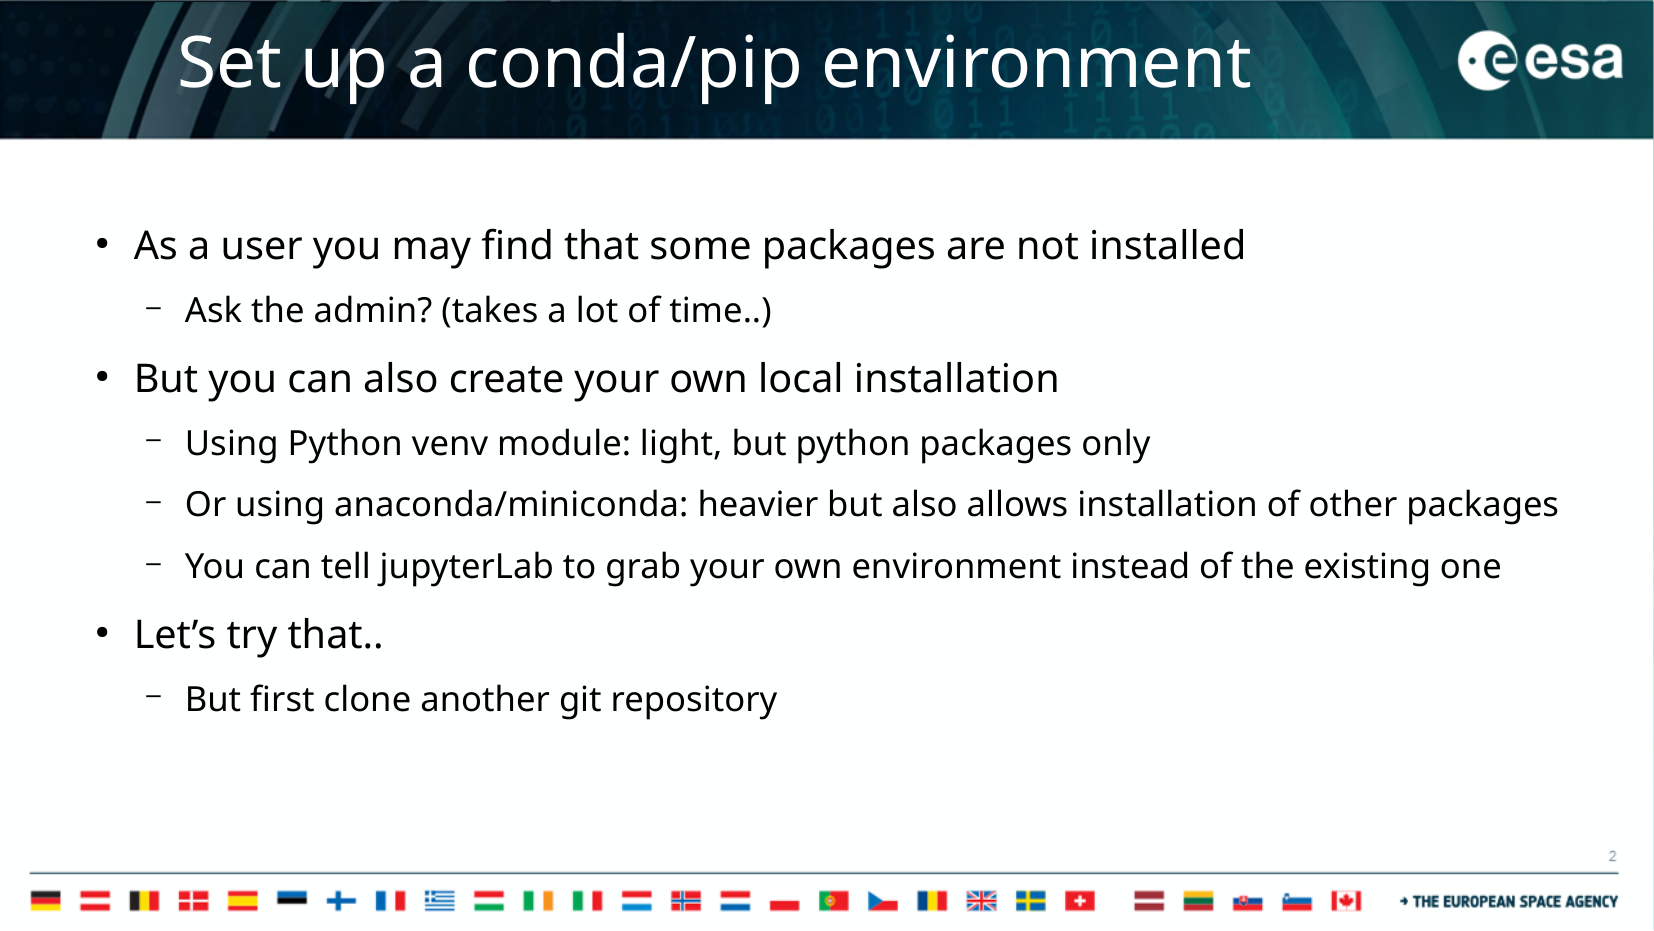

# Set up a conda/pip environment
As a user you may find that some packages are not installed
Ask the admin? (takes a lot of time..)
But you can also create your own local installation
Using Python venv module: light, but python packages only
Or using anaconda/miniconda: heavier but also allows installation of other packages
You can tell jupyterLab to grab your own environment instead of the existing one
Let’s try that..
But first clone another git repository